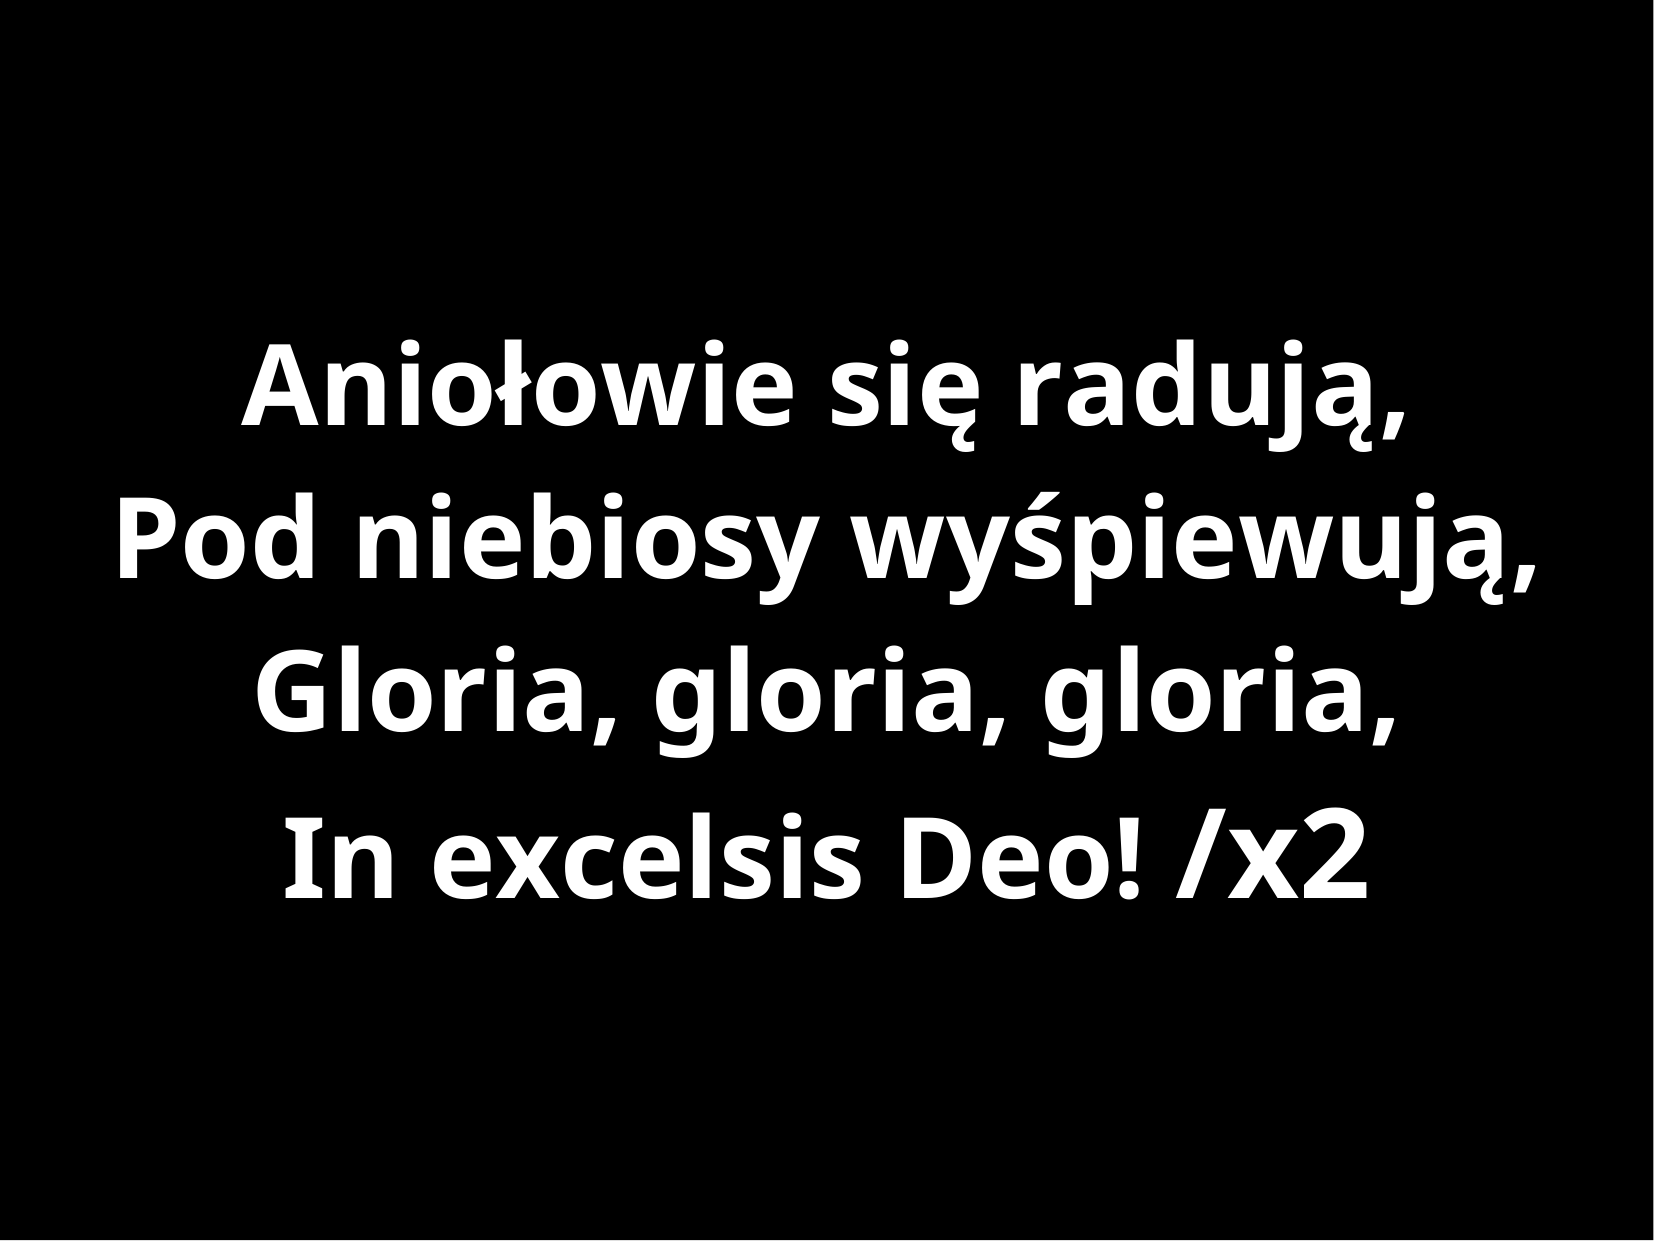

# Aniołowie się radują, Pod niebiosy wyśpiewują, Gloria, gloria, gloria, In excelsis Deo! /x2